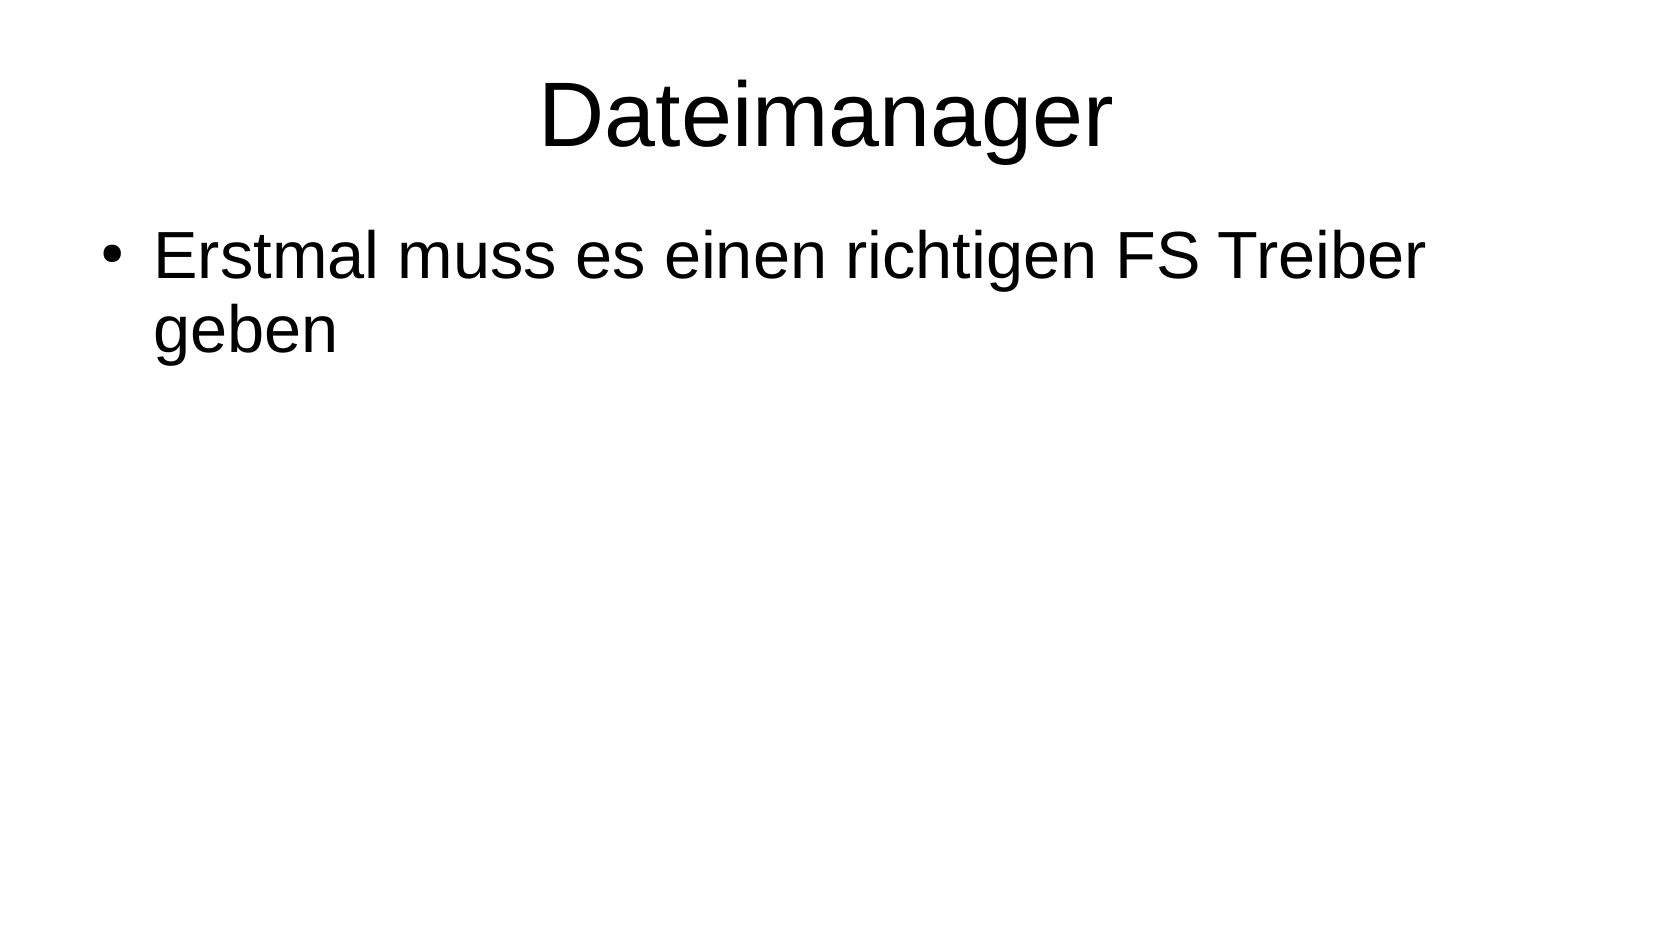

# Dateimanager
Erstmal muss es einen richtigen FS Treiber geben